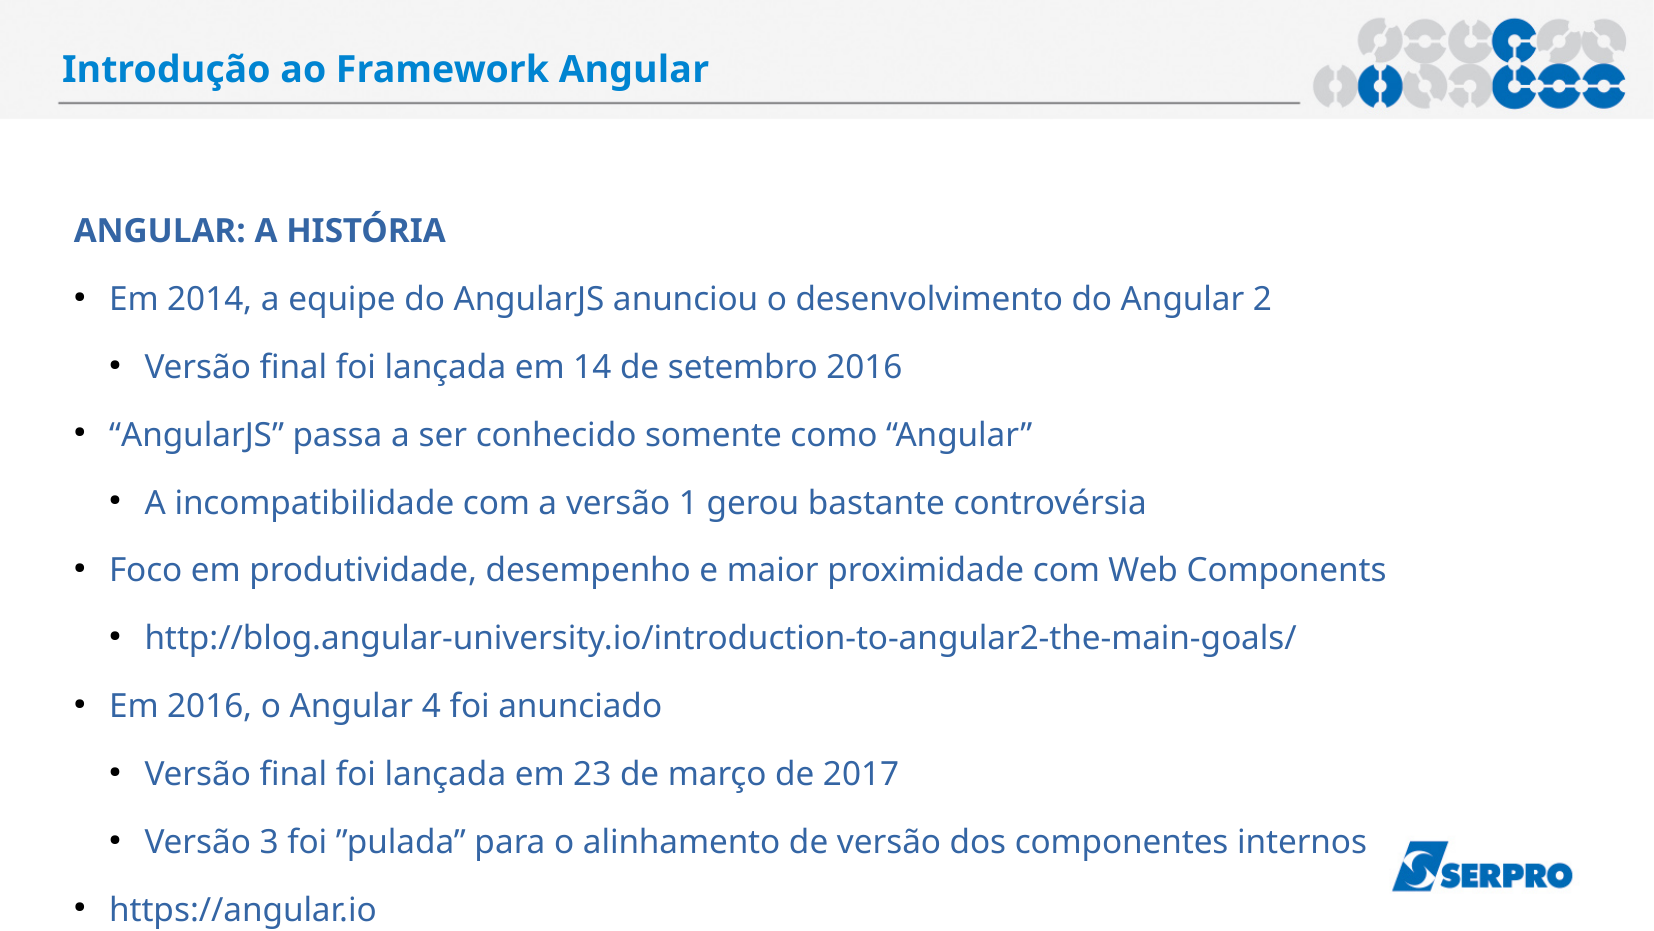

Introdução ao Framework Angular
ANGULAR: A HISTÓRIA
Em 2014, a equipe do AngularJS anunciou o desenvolvimento do Angular 2
Versão final foi lançada em 14 de setembro 2016
“AngularJS” passa a ser conhecido somente como “Angular”
A incompatibilidade com a versão 1 gerou bastante controvérsia
Foco em produtividade, desempenho e maior proximidade com Web Components
http://blog.angular-university.io/introduction-to-angular2-the-main-goals/
Em 2016, o Angular 4 foi anunciado
Versão final foi lançada em 23 de março de 2017
Versão 3 foi ”pulada” para o alinhamento de versão dos componentes internos
https://angular.io